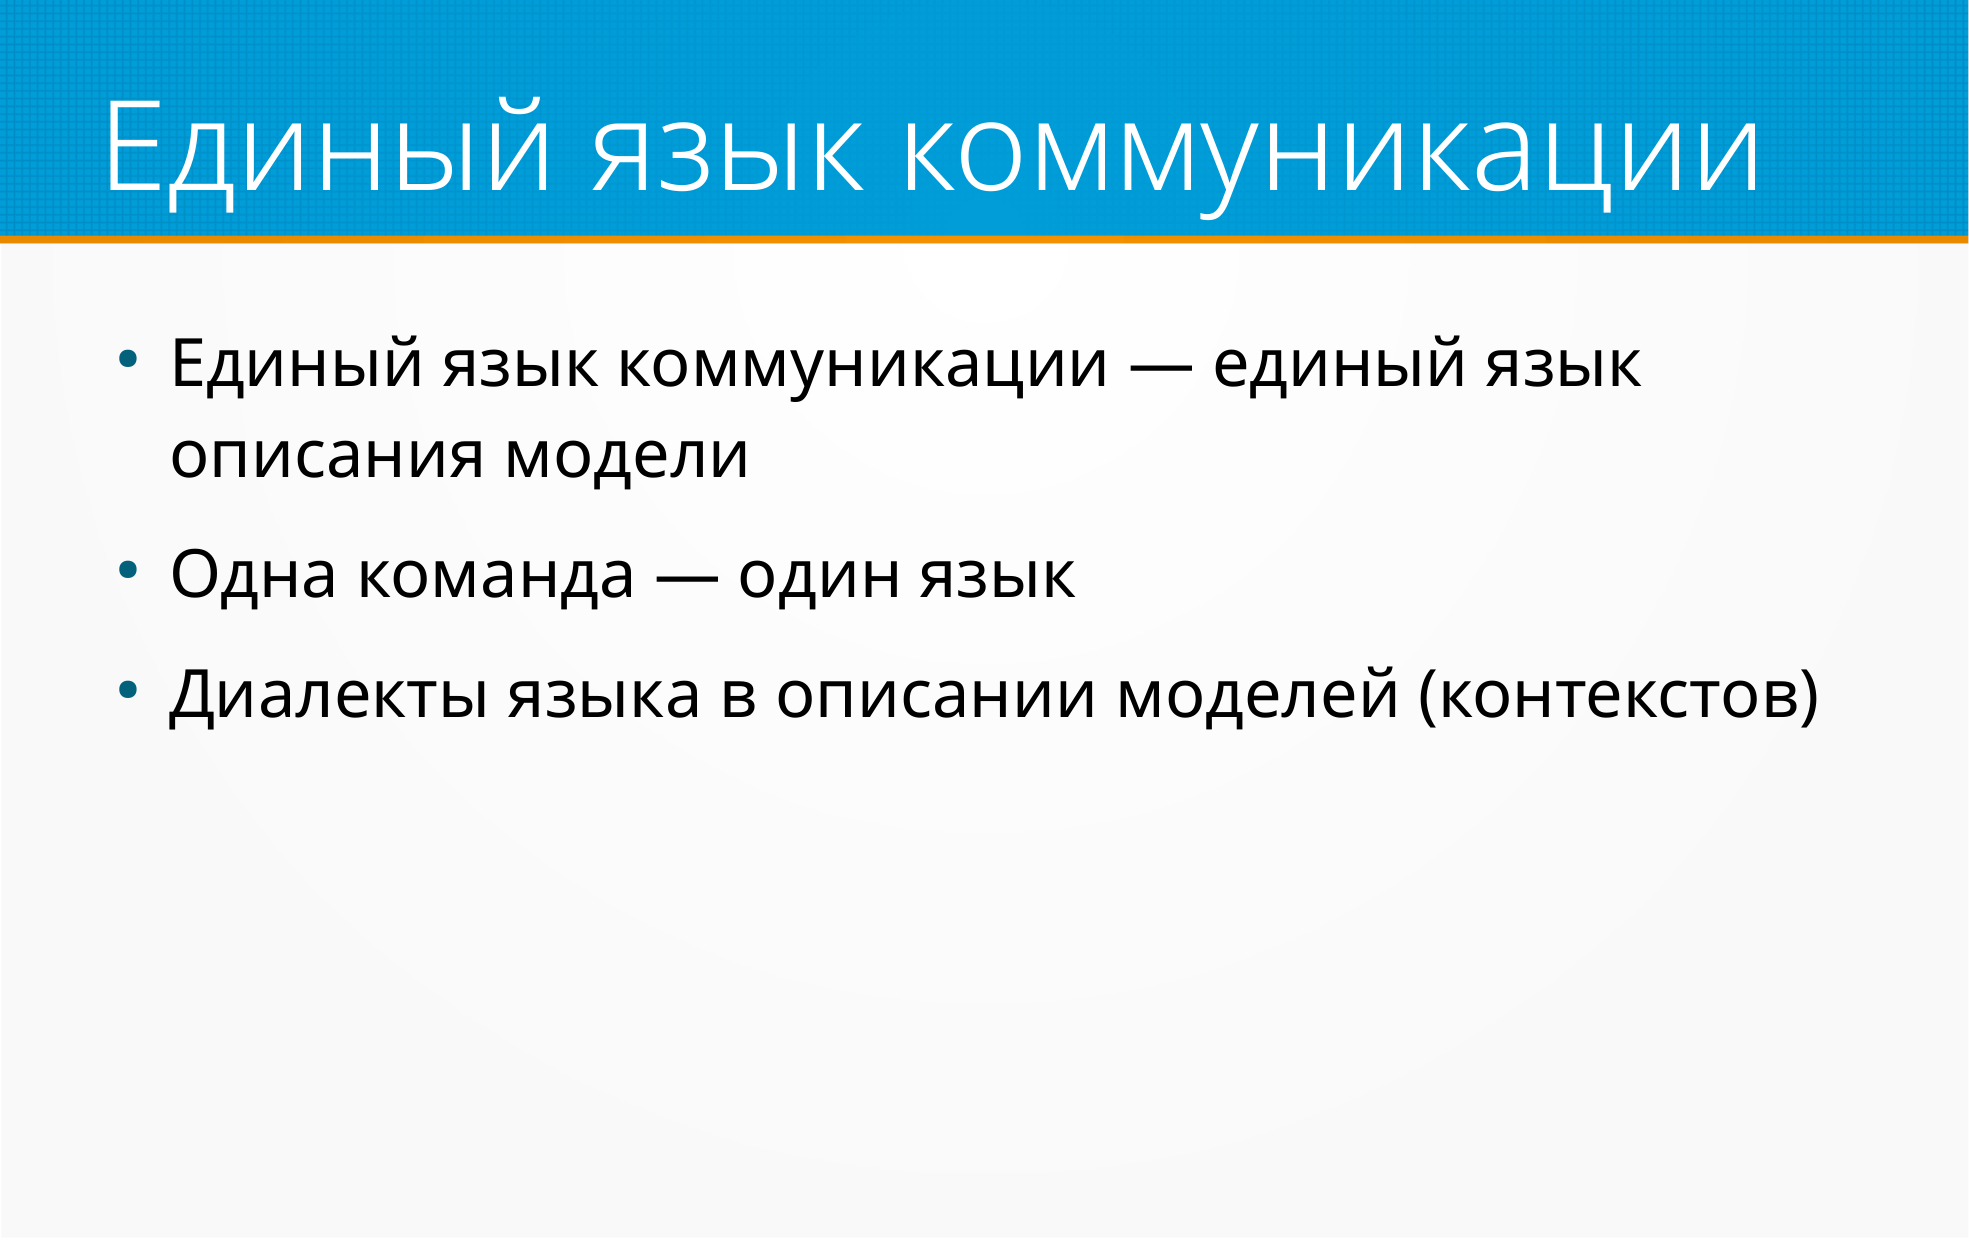

# Единый язык коммуникации
Единый язык коммуникации — единый язык описания модели
Одна команда — один язык
Диалекты языка в описании моделей (контекстов)